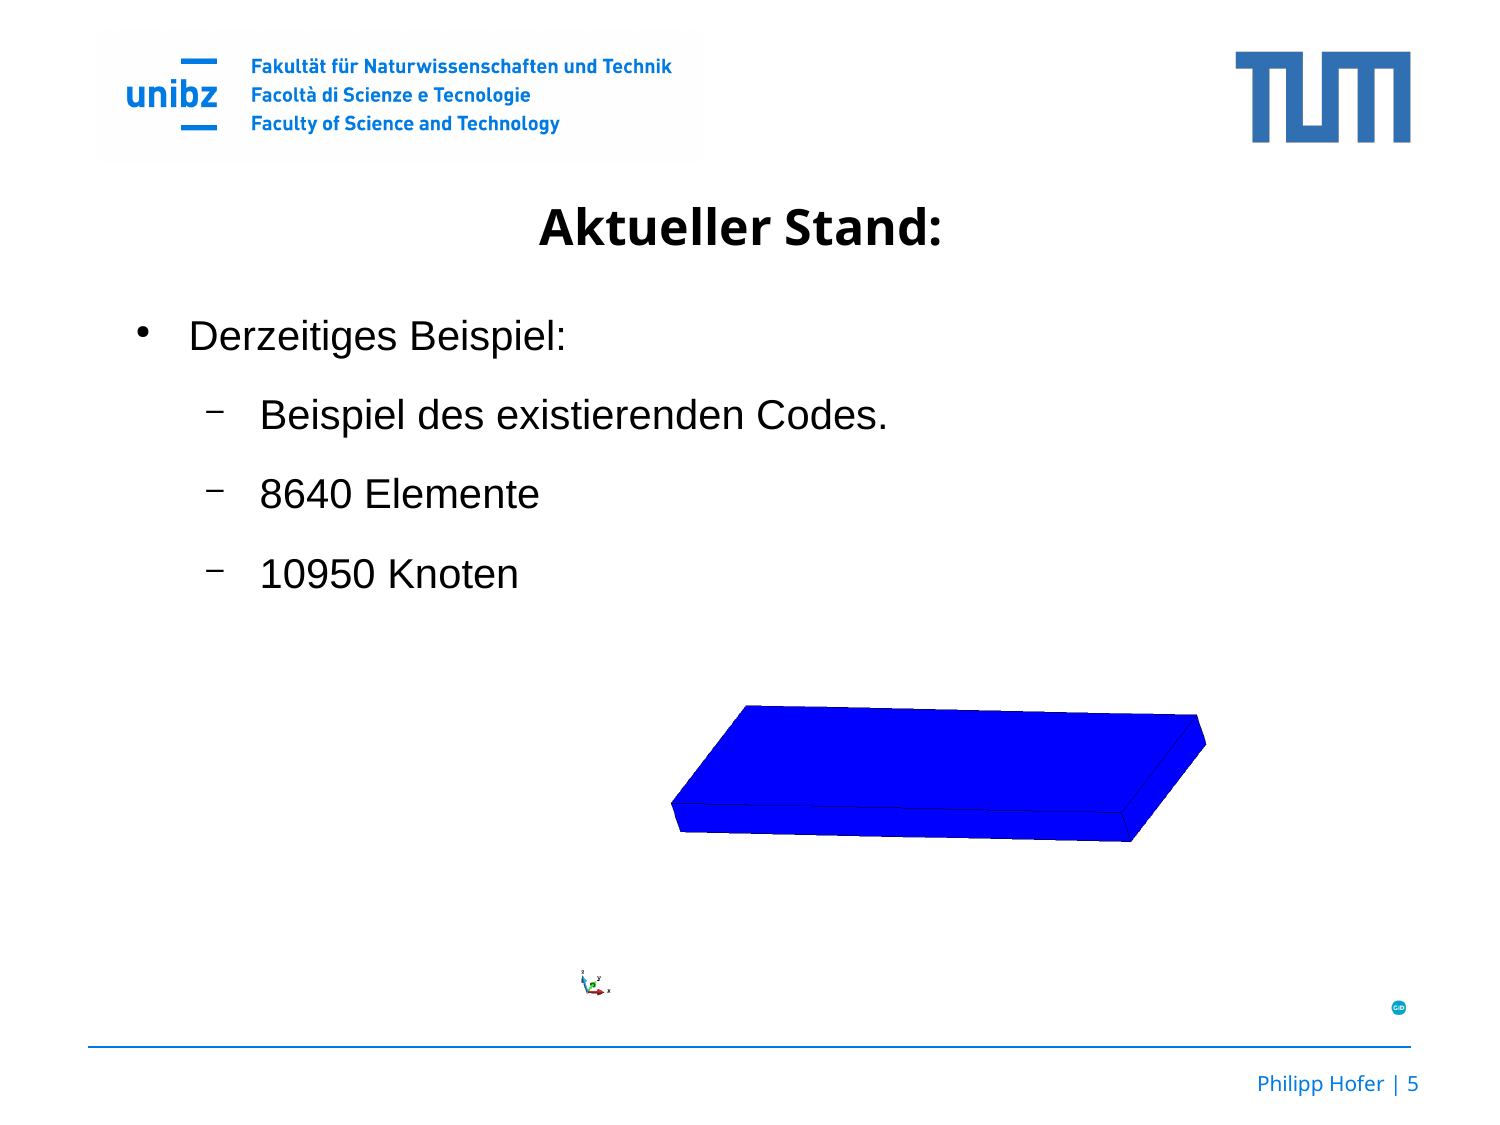

Aktueller Stand:
Derzeitiges Beispiel:
Beispiel des existierenden Codes.
8640 Elemente
10950 Knoten